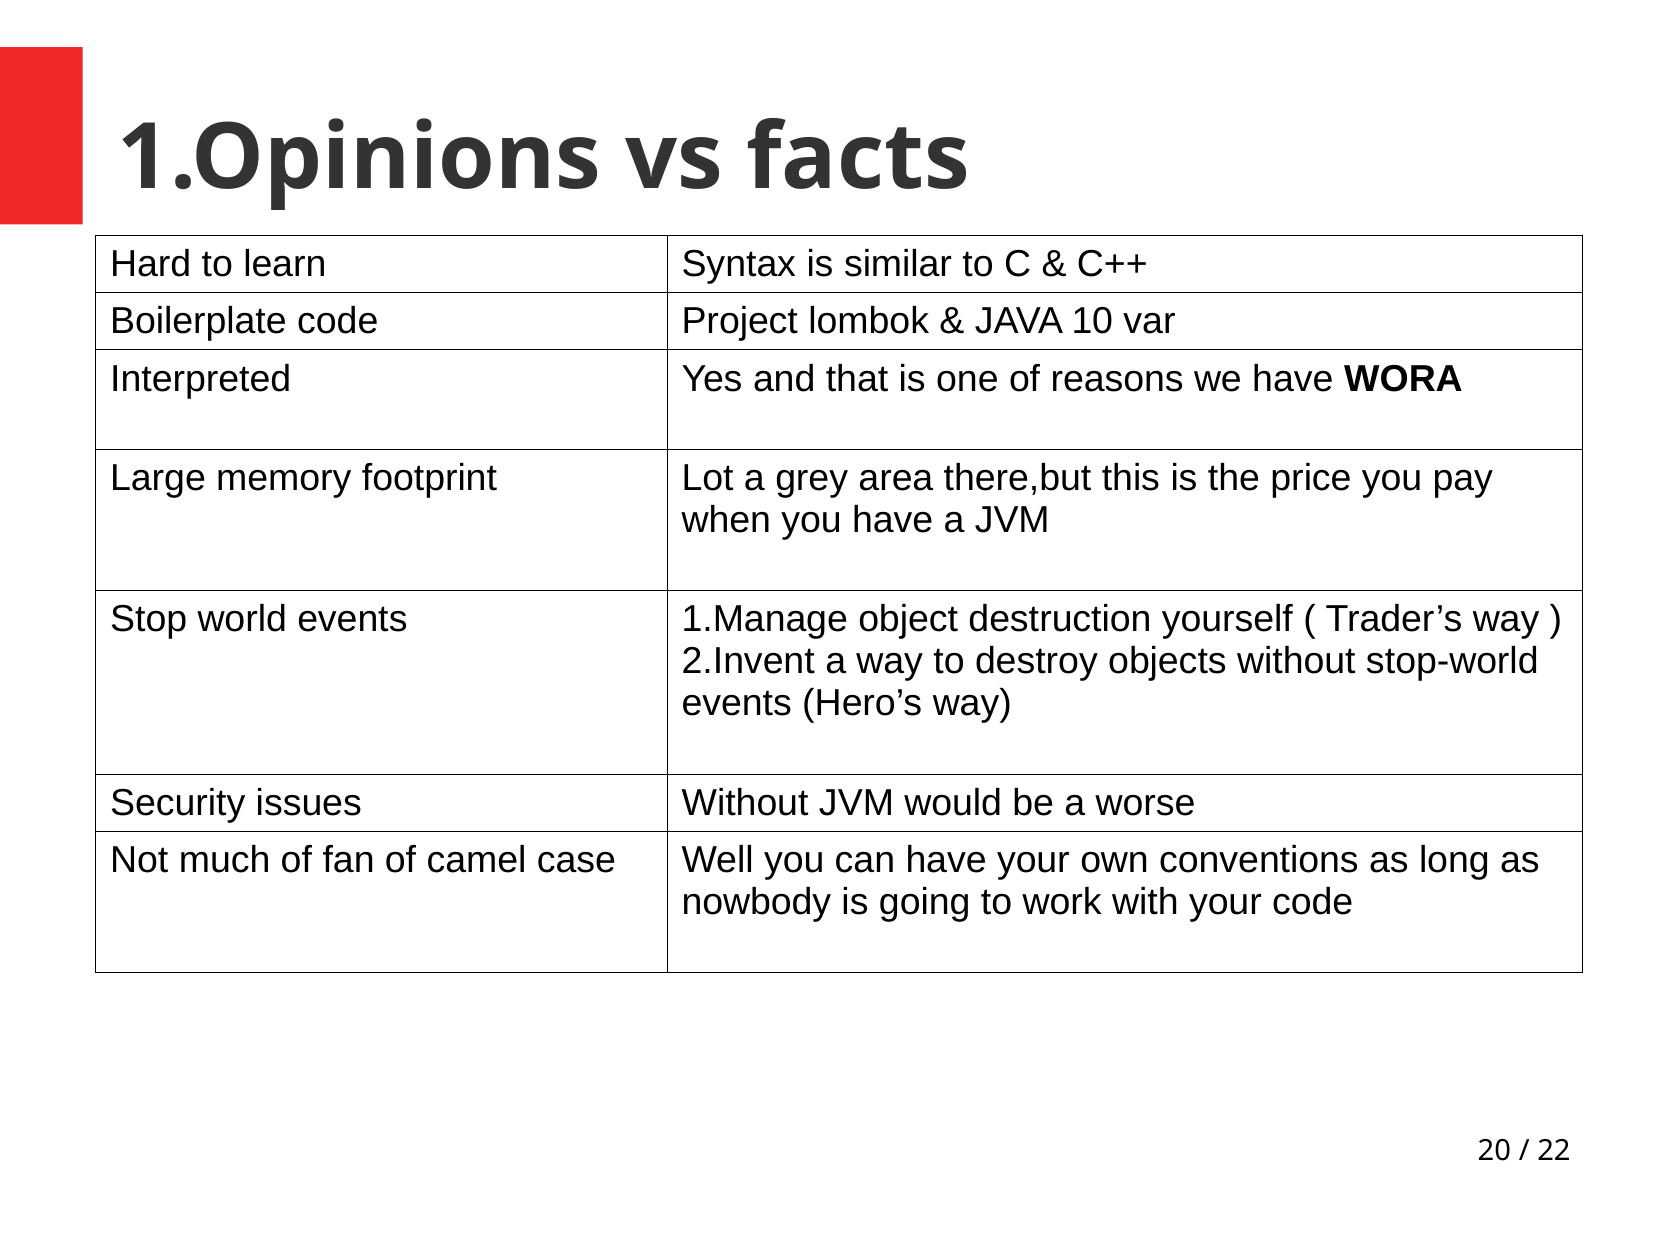

# 1.Opinions vs facts
| Hard to learn | Syntax is similar to C & C++ |
| --- | --- |
| Boilerplate code | Project lombok & JAVA 10 var |
| Interpreted | Yes and that is one of reasons we have WORA |
| Large memory footprint | Lot a grey area there,but this is the price you pay when you have a JVM |
| Stop world events | 1.Manage object destruction yourself ( Trader’s way ) 2.Invent a way to destroy objects without stop-world events (Hero’s way) |
| Security issues | Without JVM would be a worse |
| Not much of fan of camel case | Well you can have your own conventions as long as nowbody is going to work with your code |
20